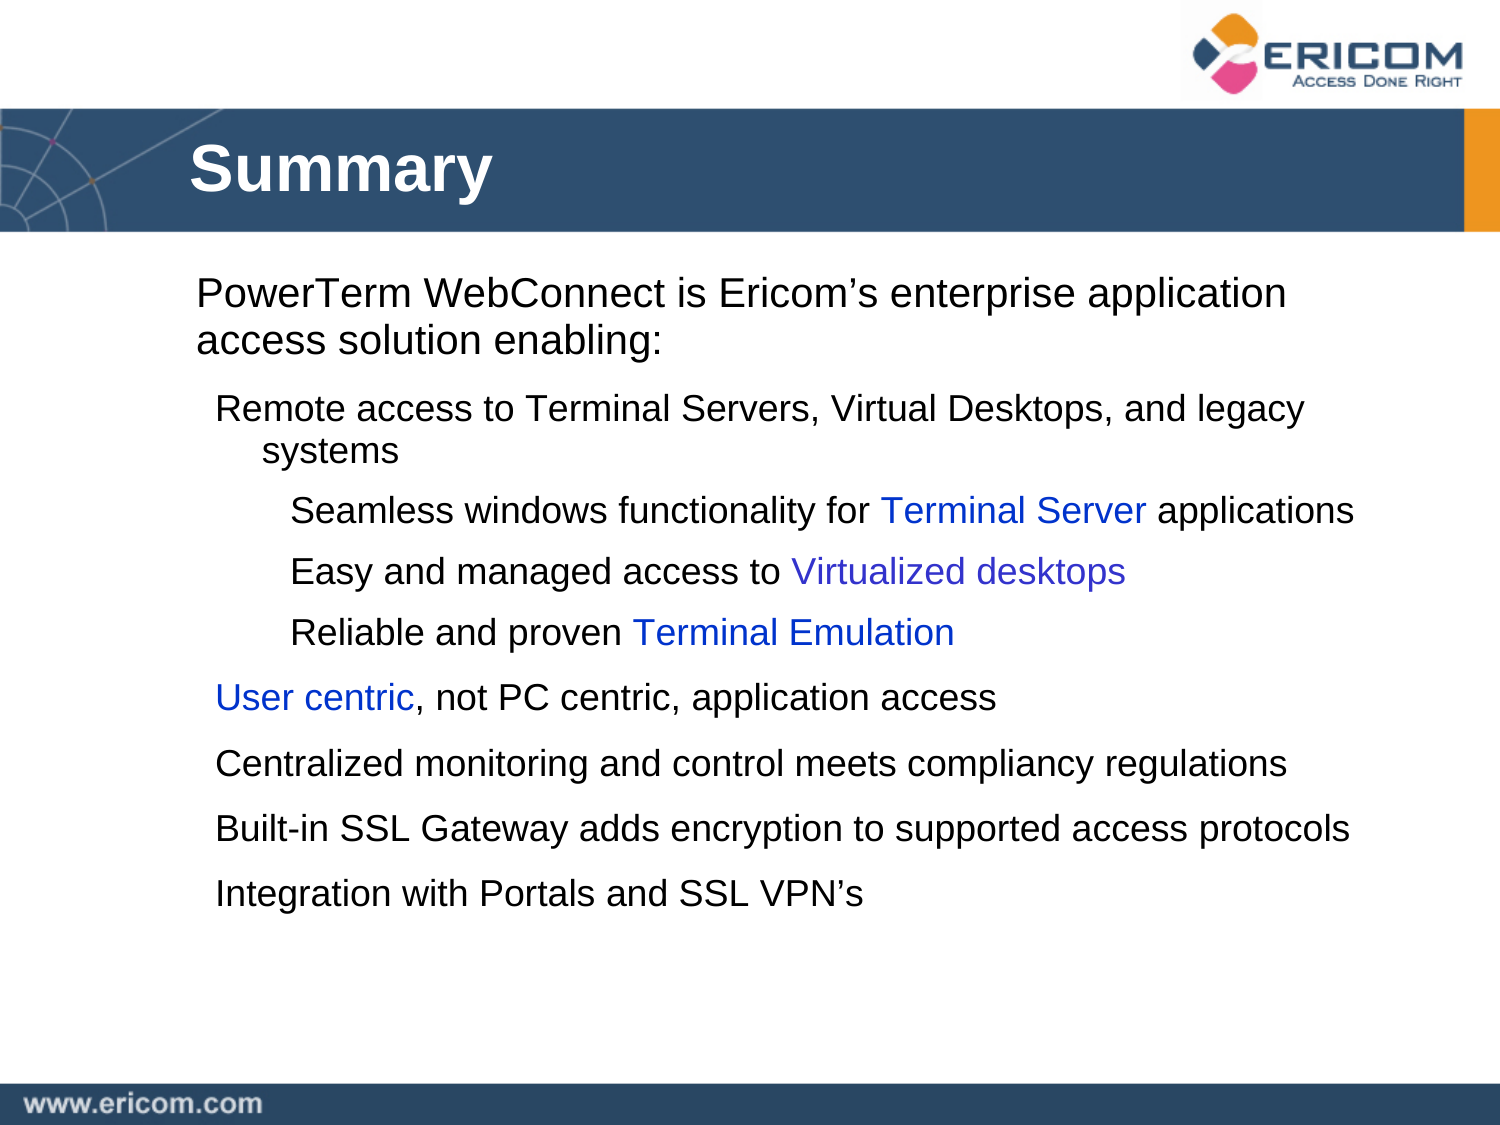

# Summary
	PowerTerm WebConnect is Ericom’s enterprise application access solution enabling:
Remote access to Terminal Servers, Virtual Desktops, and legacy systems
Seamless windows functionality for Terminal Server applications
Easy and managed access to Virtualized desktops
Reliable and proven Terminal Emulation
User centric, not PC centric, application access
Centralized monitoring and control meets compliancy regulations
Built-in SSL Gateway adds encryption to supported access protocols
Integration with Portals and SSL VPN’s